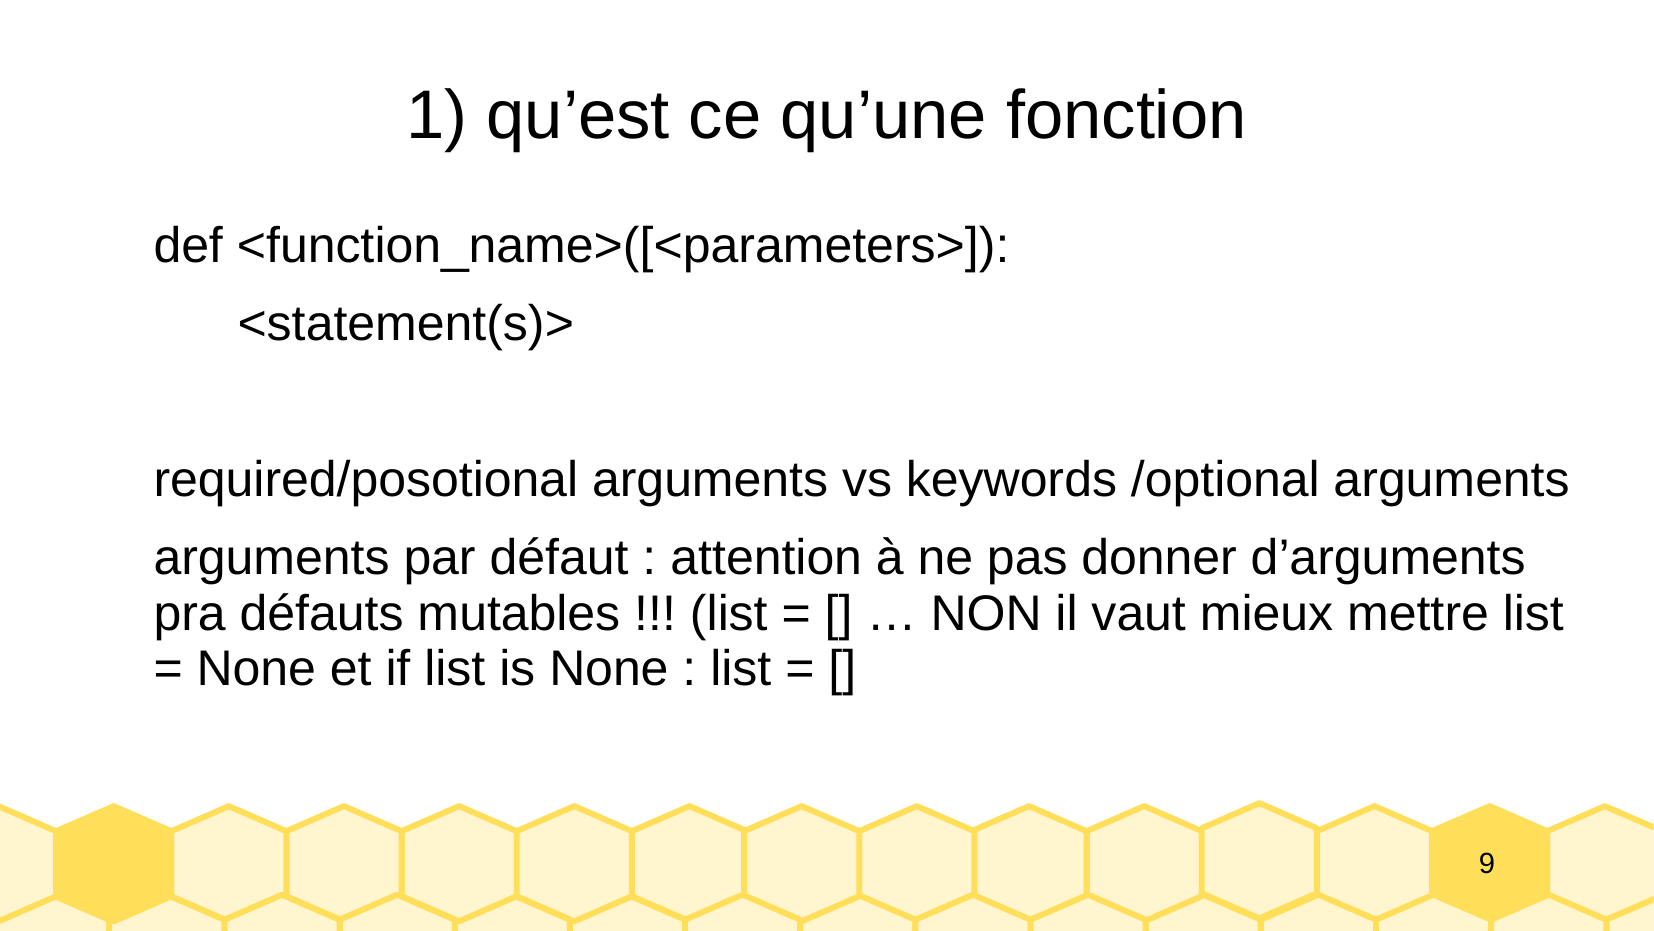

# 1) qu’est ce qu’une fonction
def <function_name>([<parameters>]):
 <statement(s)>
required/posotional arguments vs keywords /optional arguments
arguments par défaut : attention à ne pas donner d’arguments pra défauts mutables !!! (list = [] … NON il vaut mieux mettre list = None et if list is None : list = []